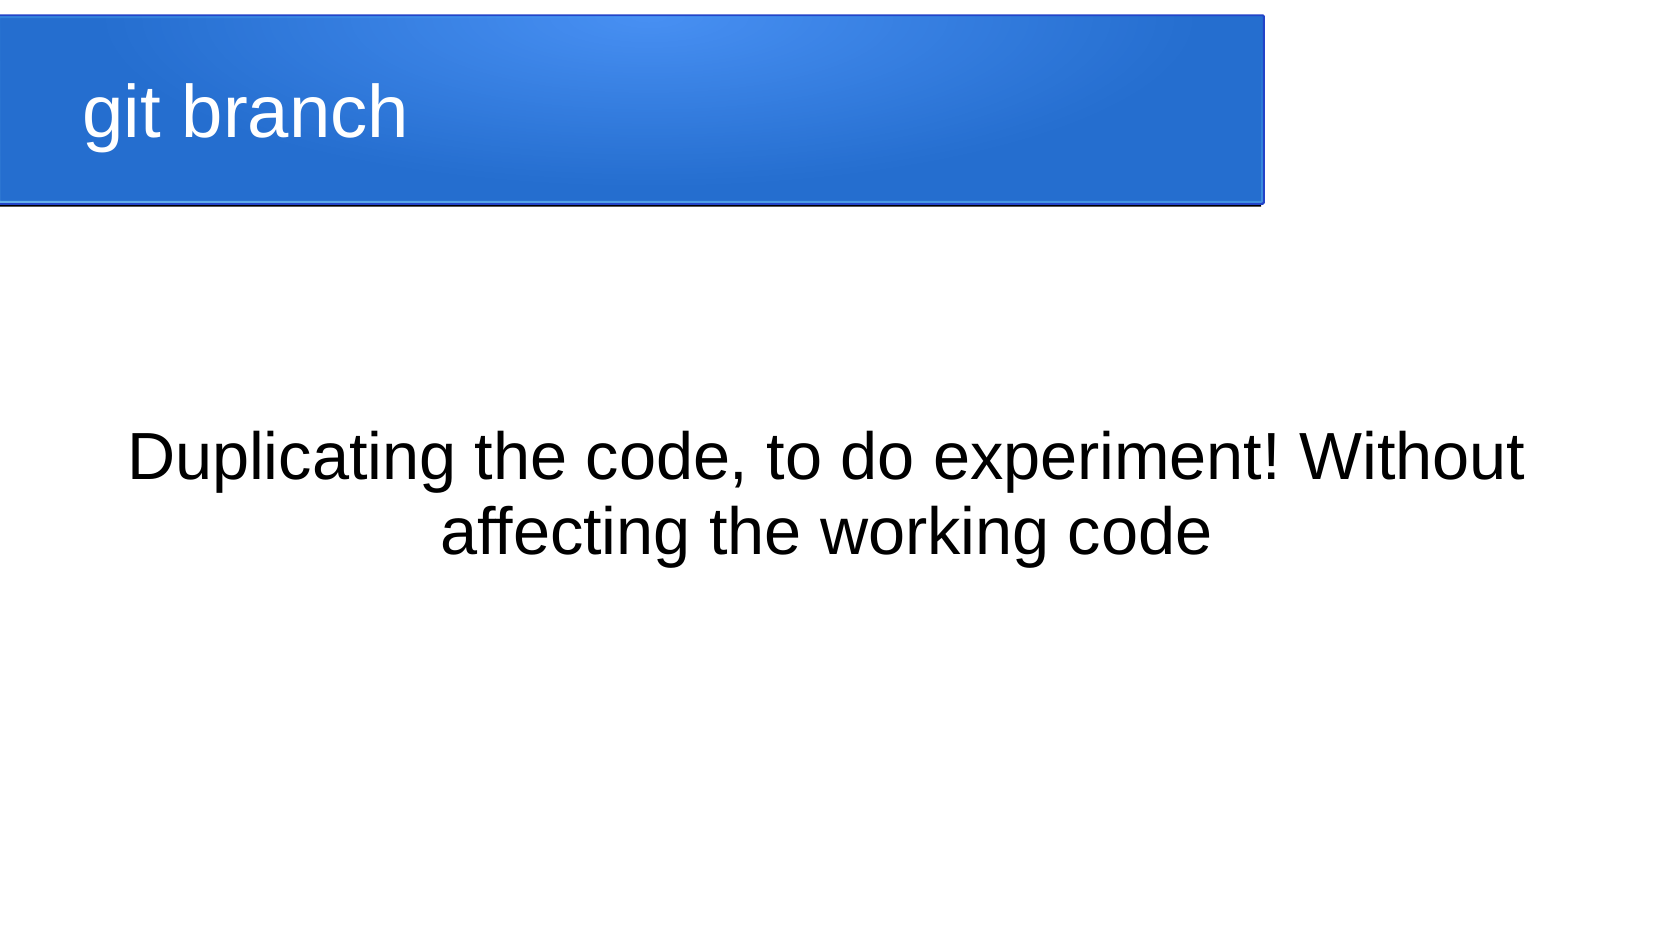

# git branch
Duplicating the code, to do experiment! Without affecting the working code